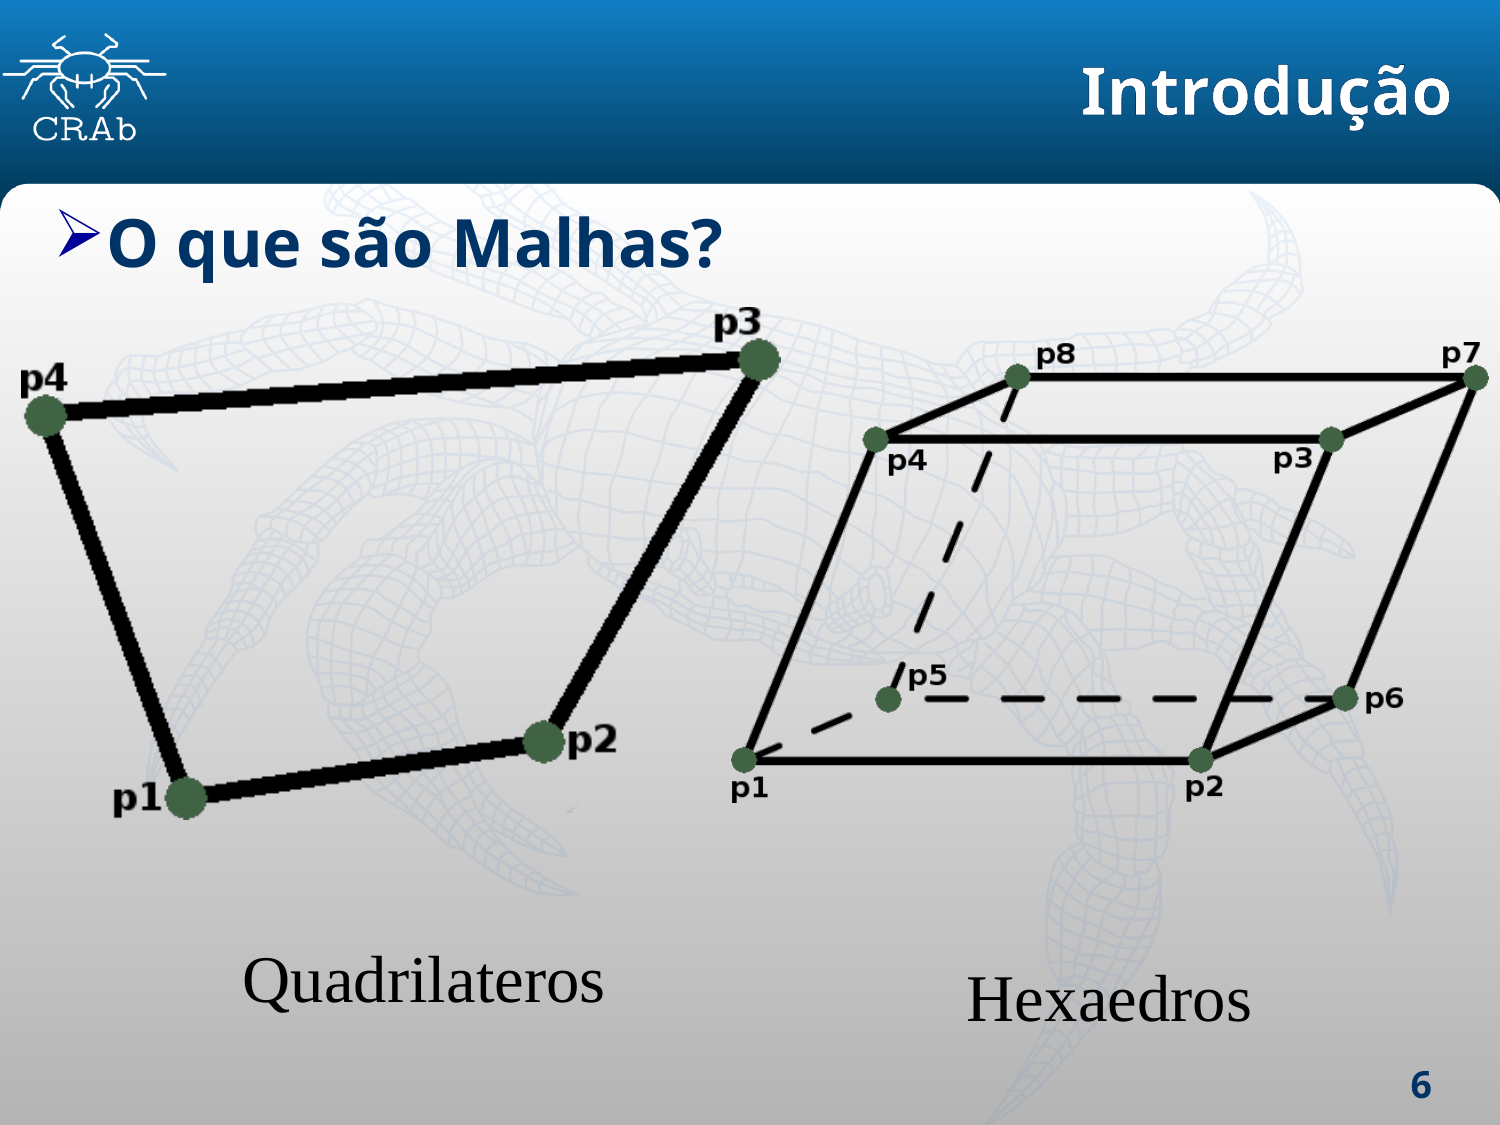

# Introdução
O que são Malhas?
Quadrilateros
Hexaedros